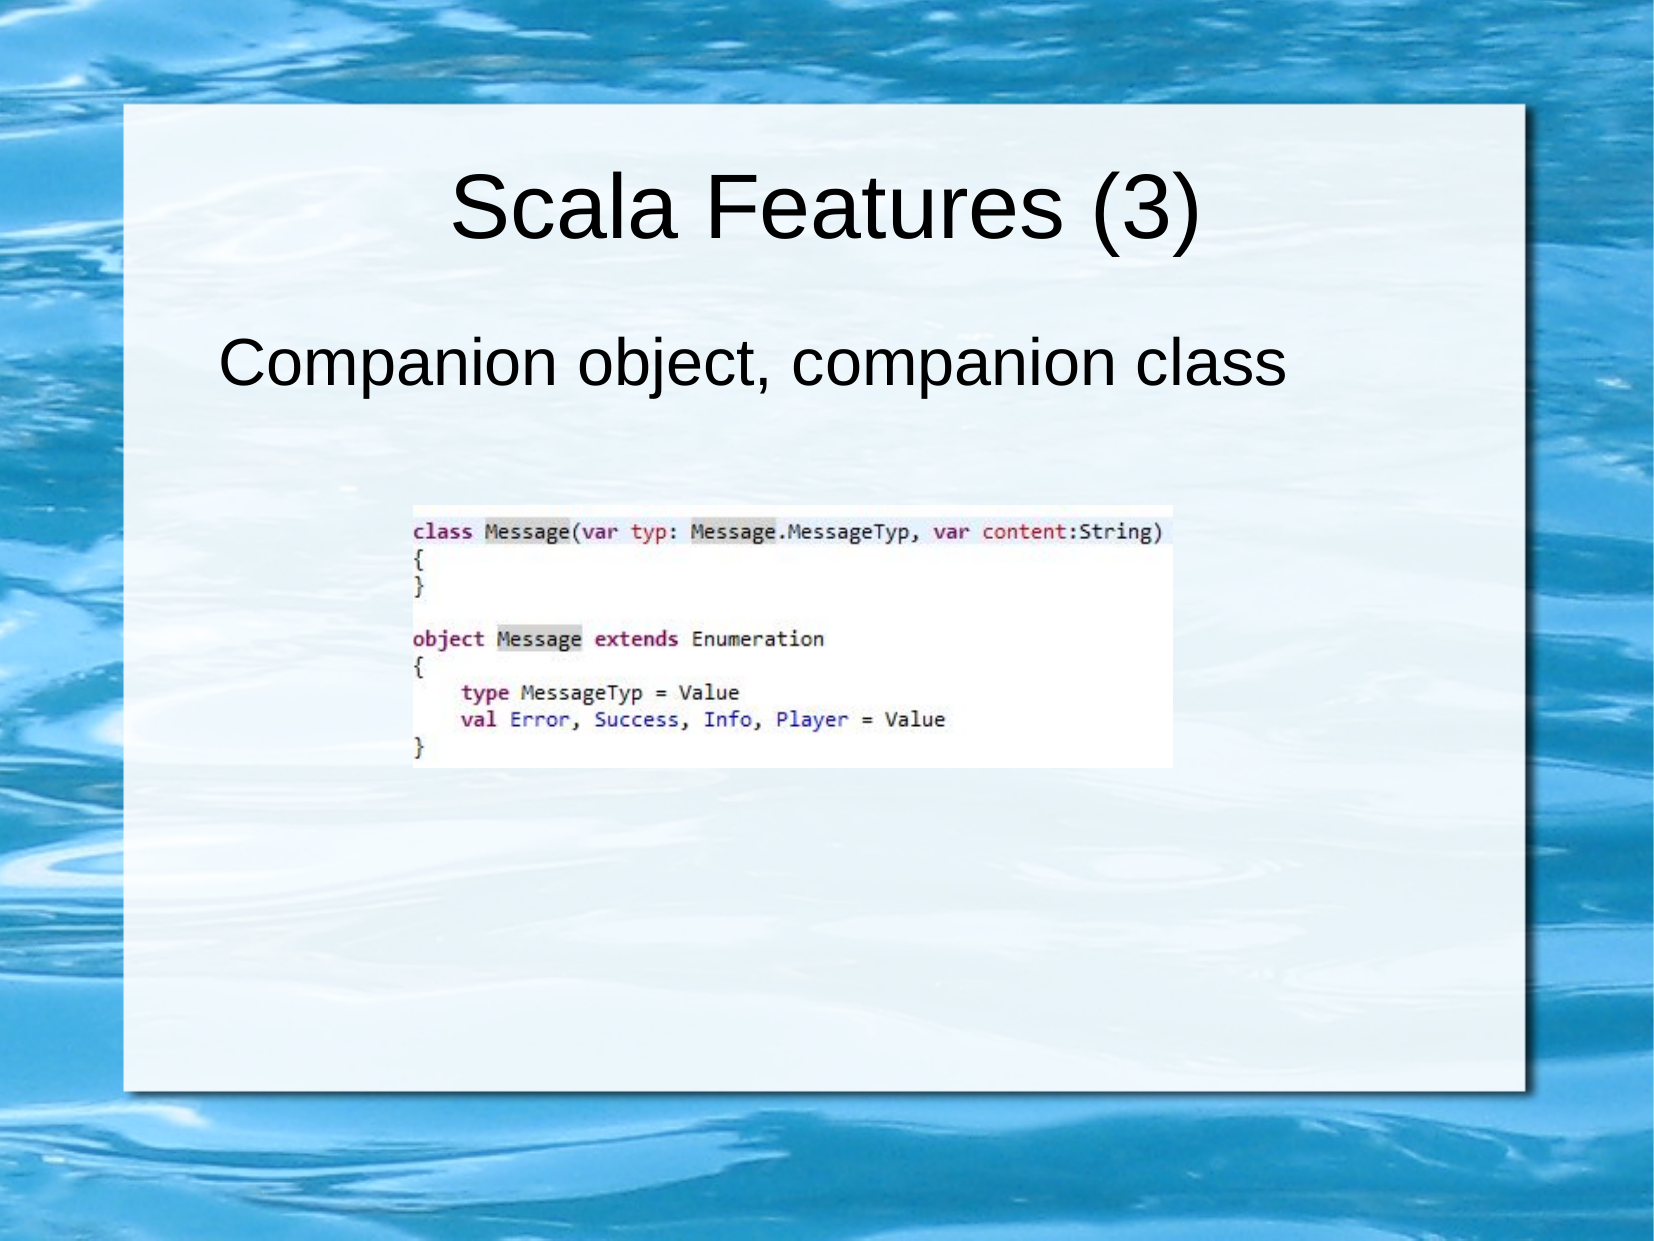

# Scala Features (3)
Companion object, companion class